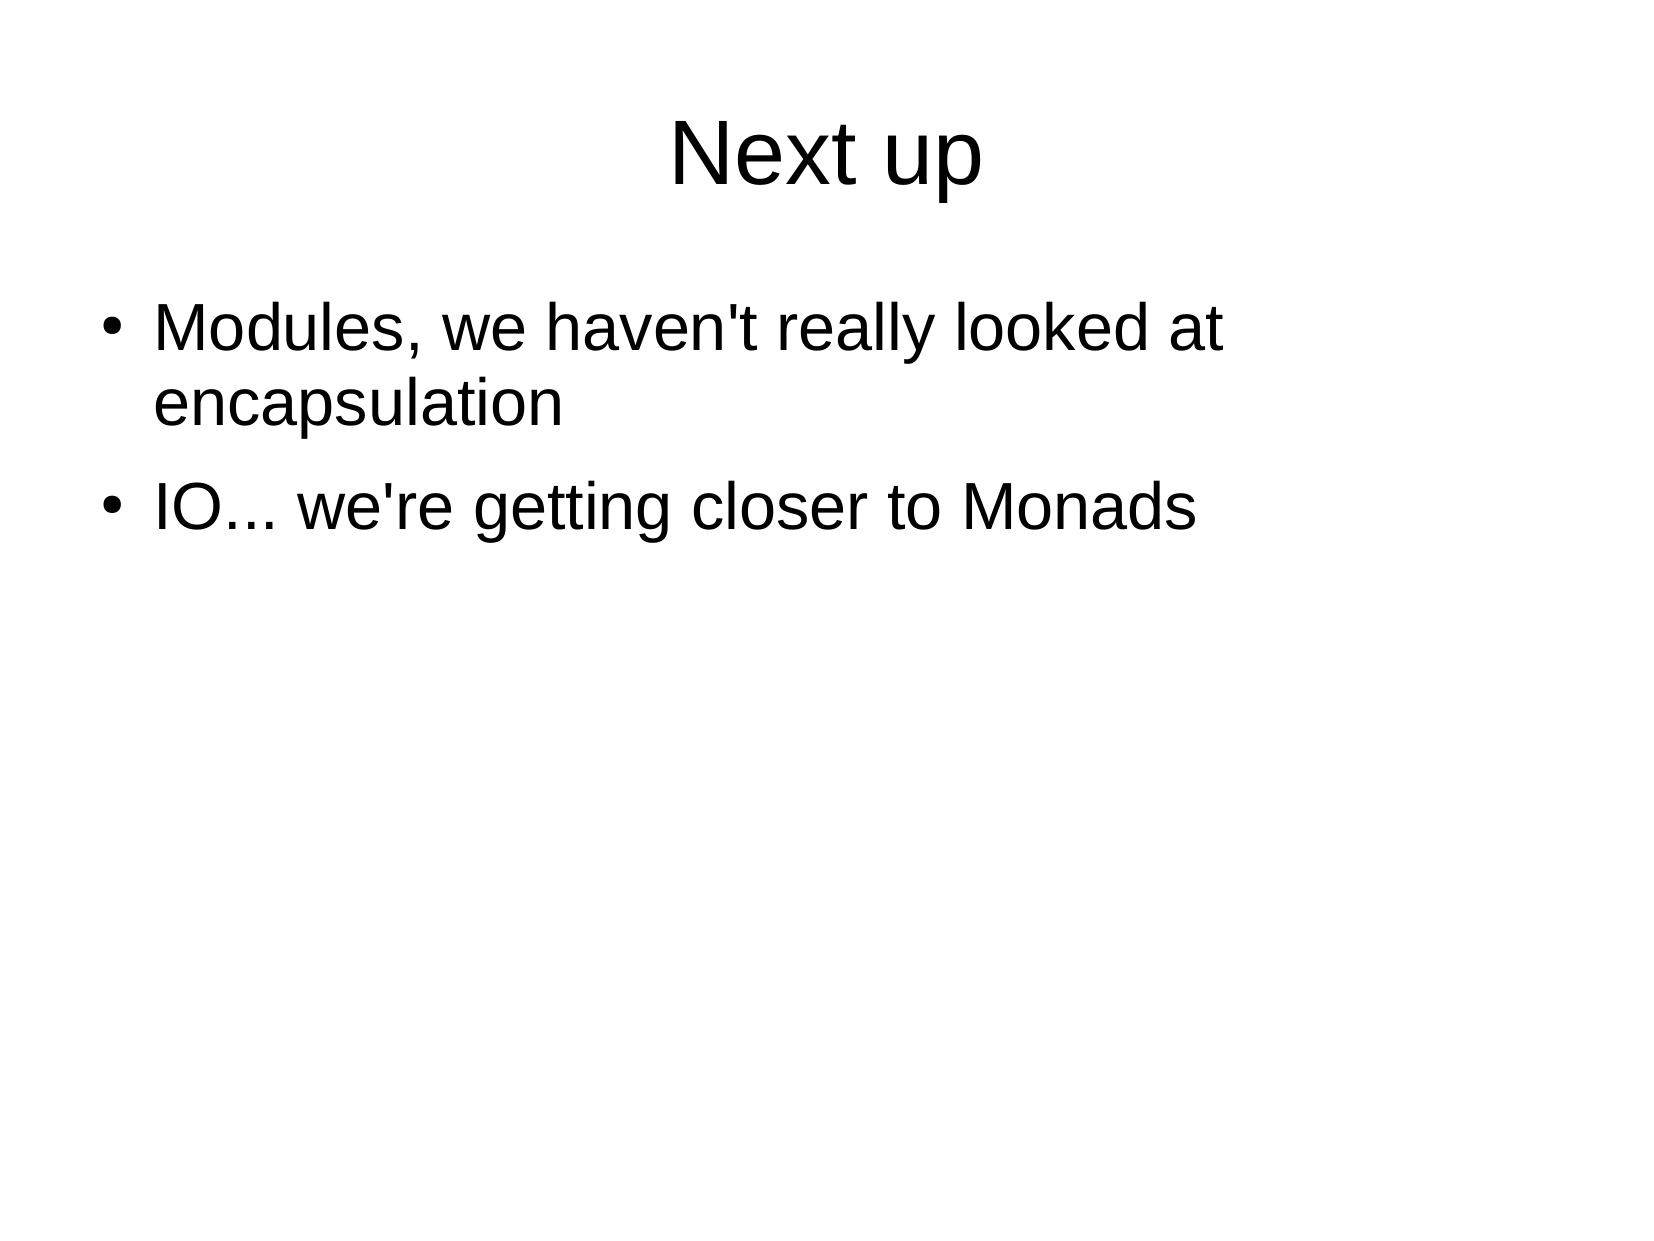

# Next up
Modules, we haven't really looked at encapsulation
IO... we're getting closer to Monads